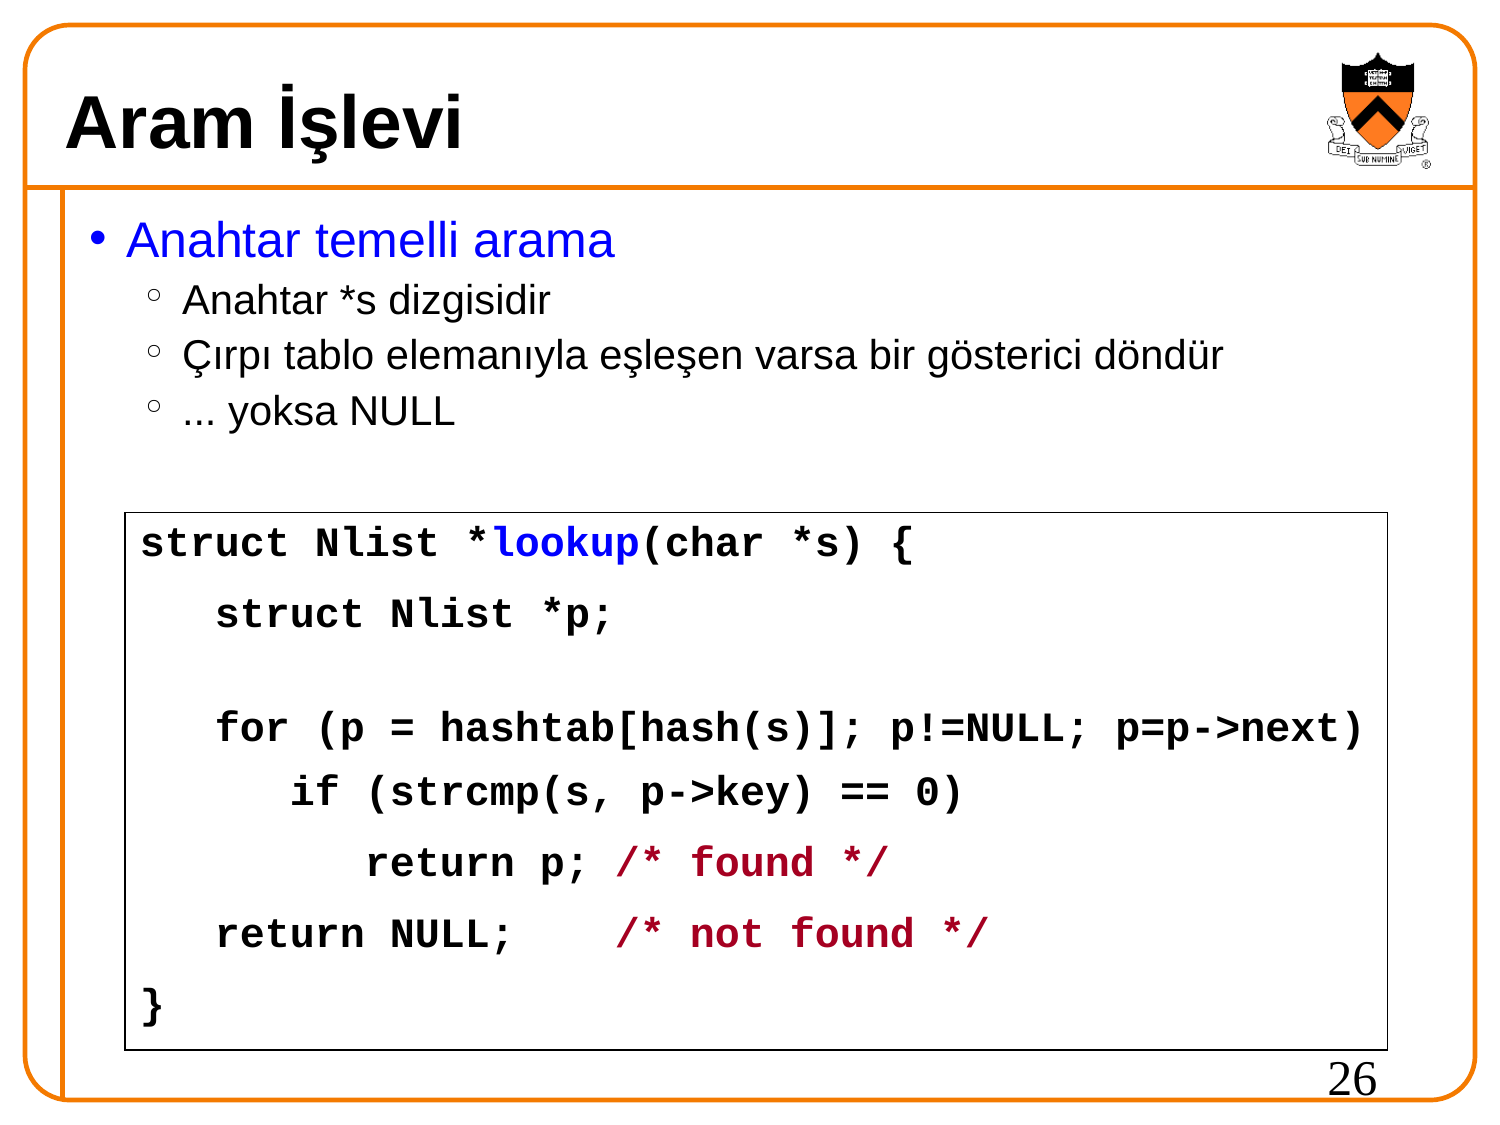

# Aram İşlevi
Anahtar temelli arama
Anahtar *s dizgisidir
Çırpı tablo elemanıyla eşleşen varsa bir gösterici döndür
... yoksa NULL
struct Nlist *lookup(char *s) {
 struct Nlist *p;
 for (p = hashtab[hash(s)]; p!=NULL; p=p->next)
 if (strcmp(s, p->key) == 0)
 return p; /* found */
 return NULL; /* not found */
}
26